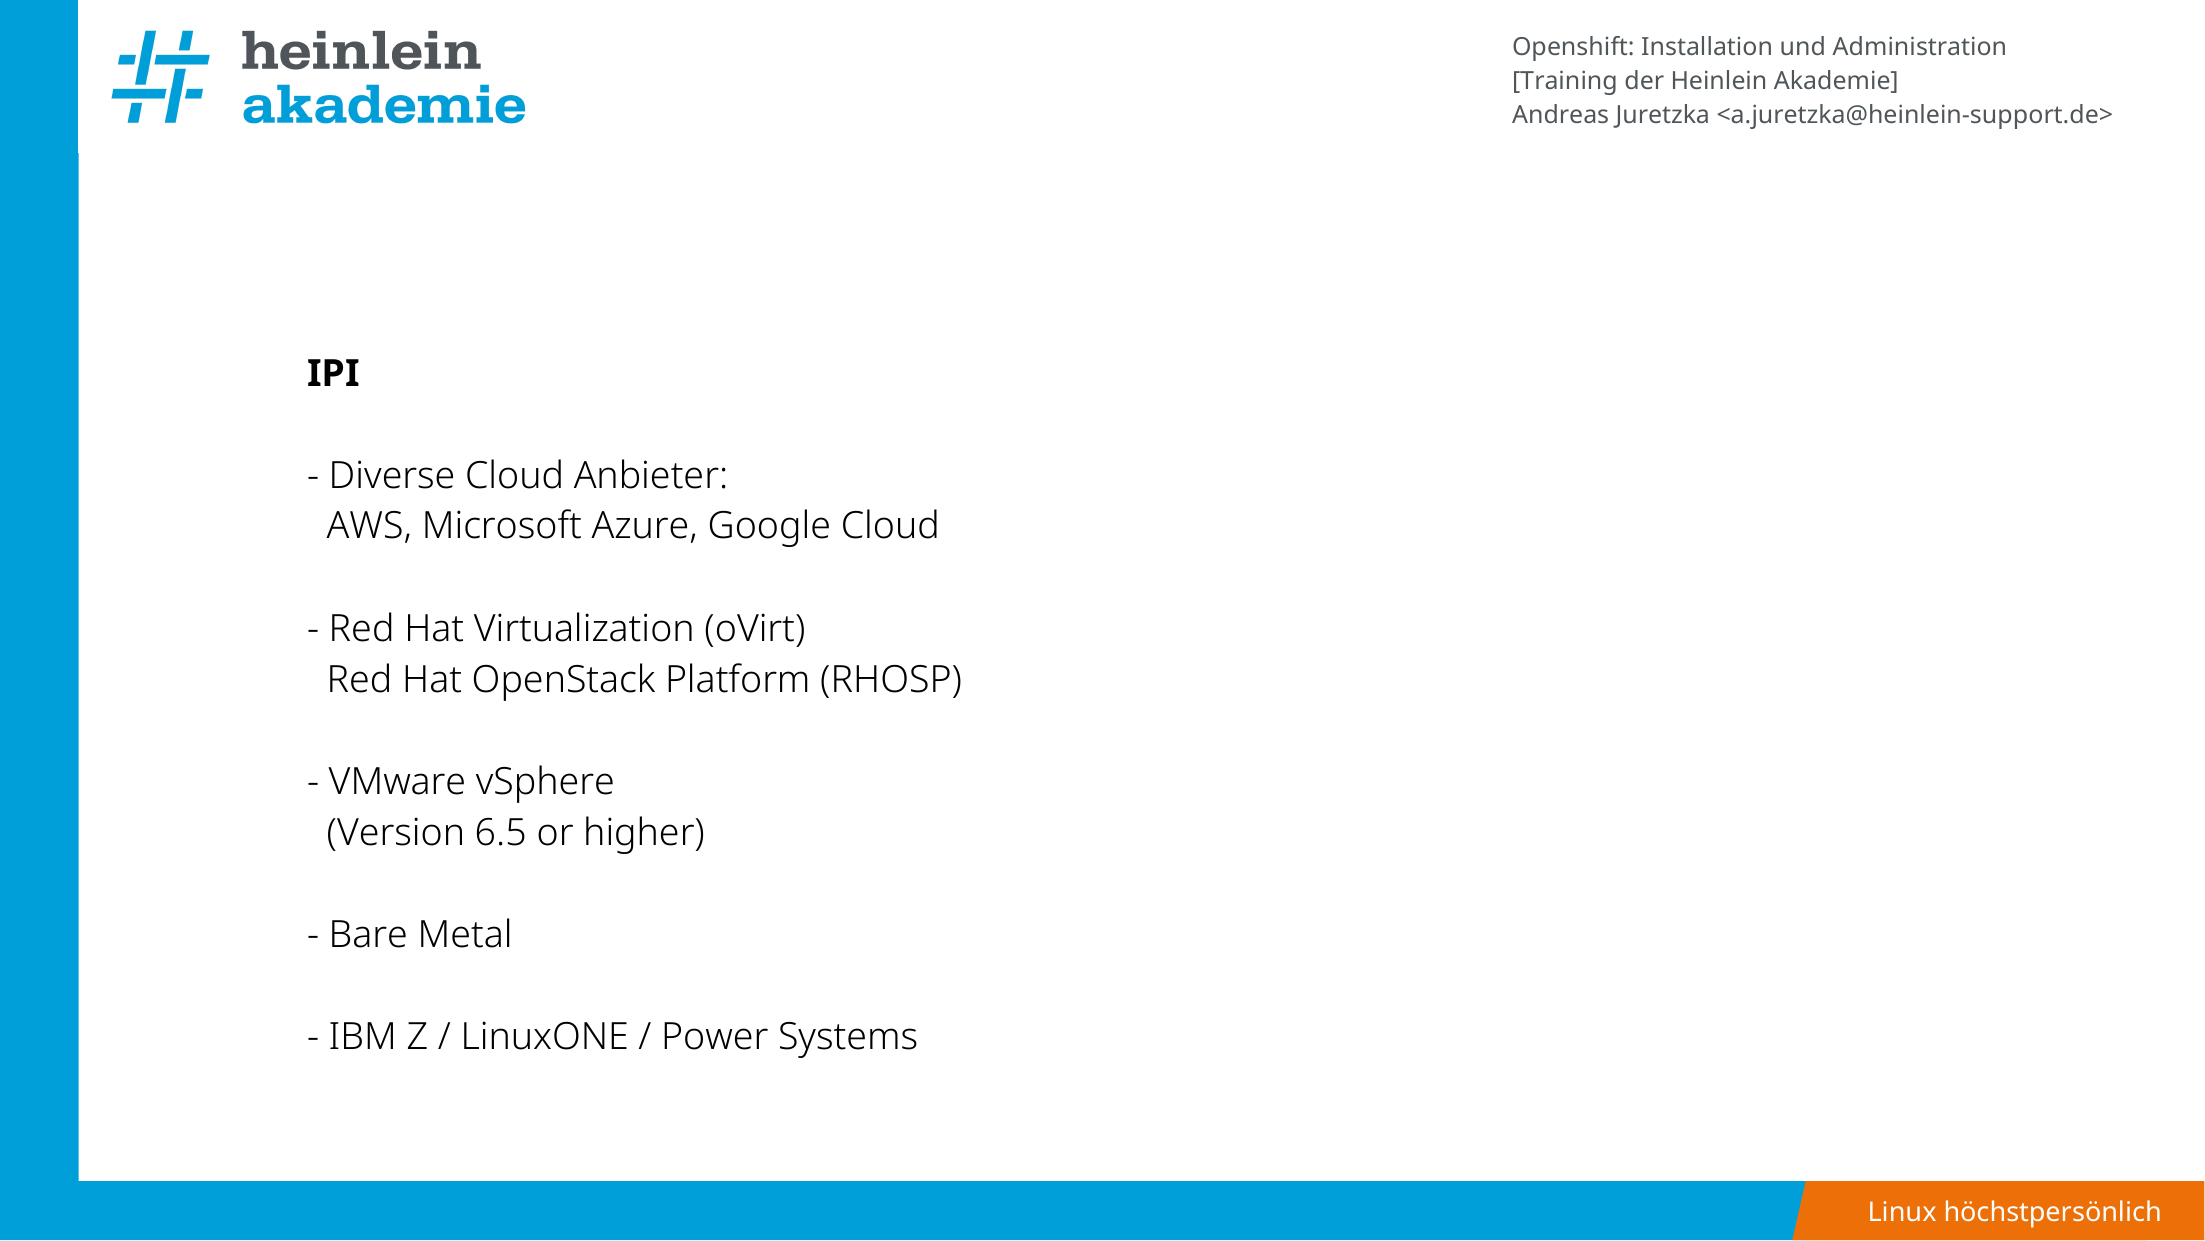

# IPI
- Diverse Cloud Anbieter:
 AWS, Microsoft Azure, Google Cloud
- Red Hat Virtualization (oVirt)
 Red Hat OpenStack Platform (RHOSP)
- VMware vSphere
 (Version 6.5 or higher)
- Bare Metal
- IBM Z / LinuxONE / Power Systems